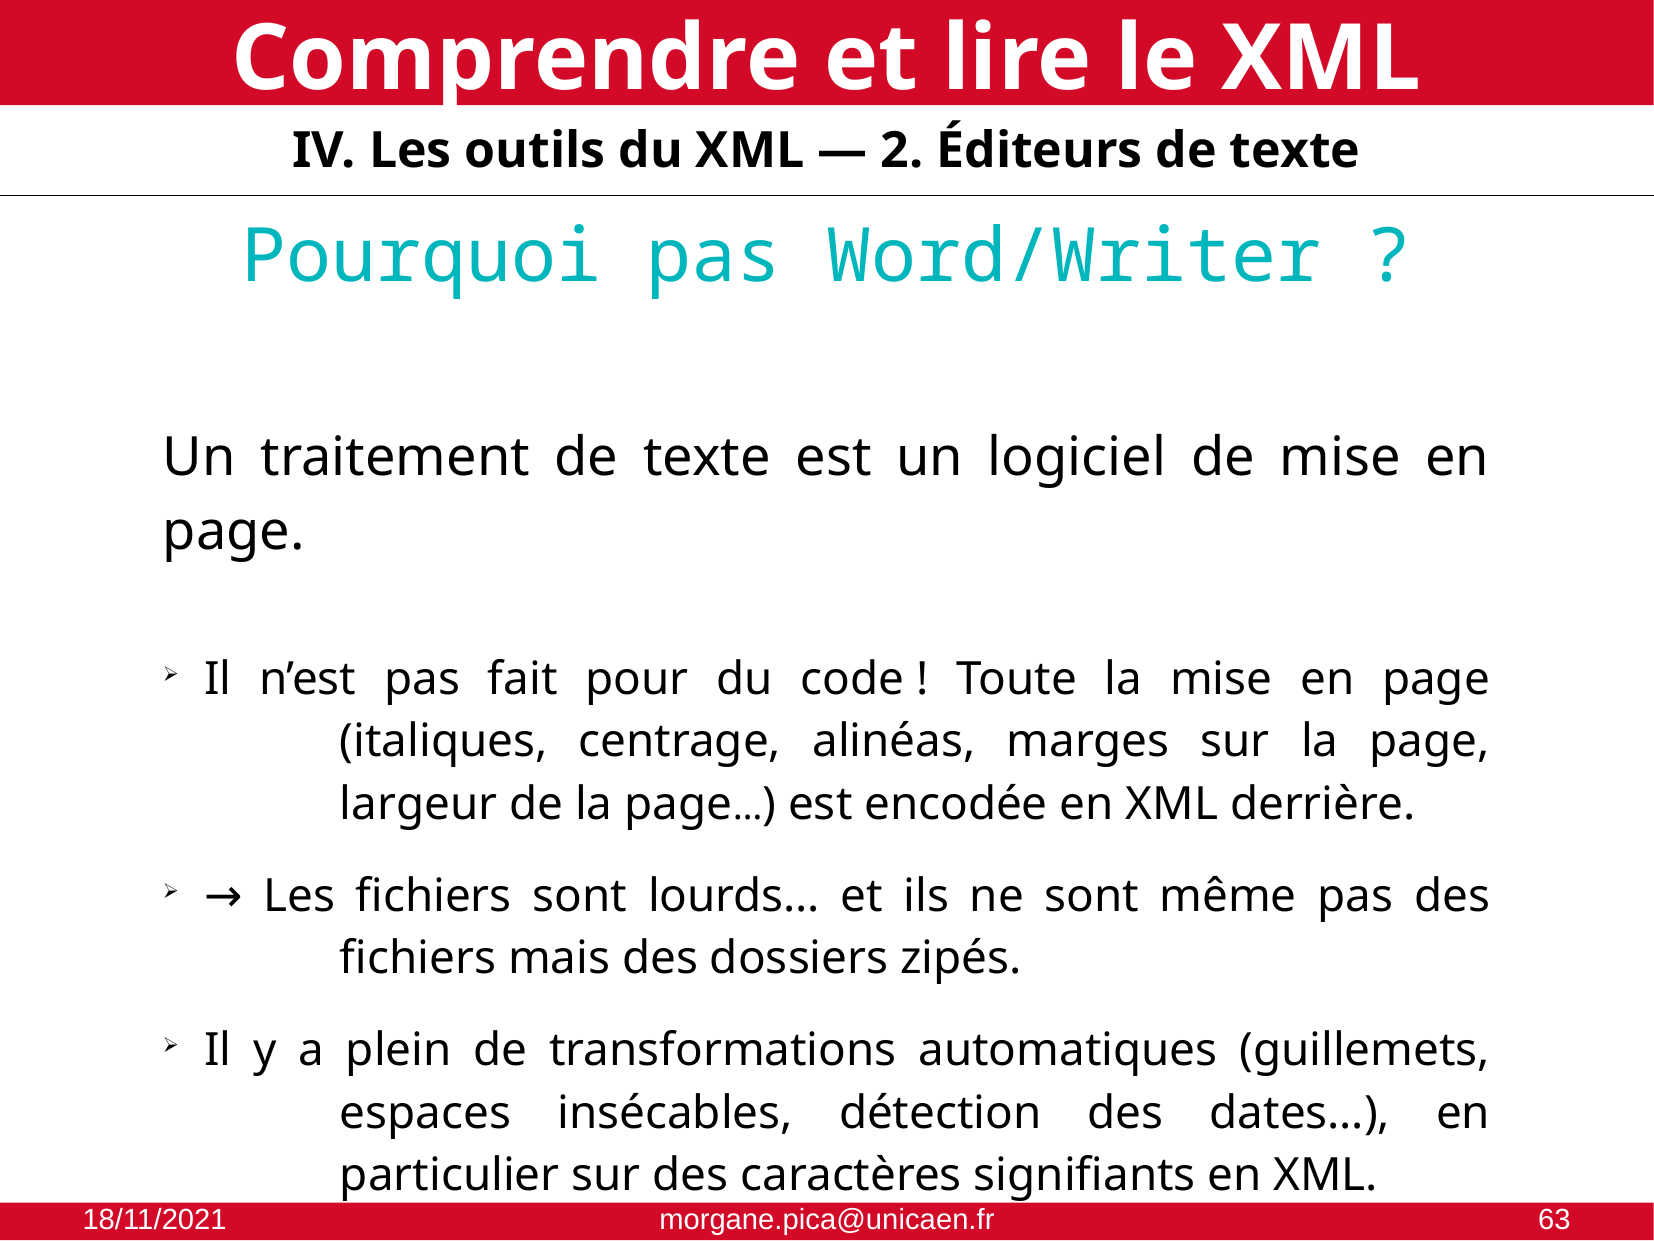

# Comprendre et lire le XML
IV. Les outils du XML — 2. Éditeurs de texte
Pourquoi pas Word/Writer ?
Un traitement de texte est un logiciel de mise en page.
Il n’est pas fait pour du code ! Toute la mise en page (italiques, centrage, alinéas, marges sur la page, largeur de la page…) est encodée en XML derrière.
→ Les fichiers sont lourds… et ils ne sont même pas des fichiers mais des dossiers zipés.
Il y a plein de transformations automatiques (guillemets, espaces insécables, détection des dates…), en particulier sur des caractères signifiants en XML.
18/11/2021
morgane.pica@unicaen.fr
63